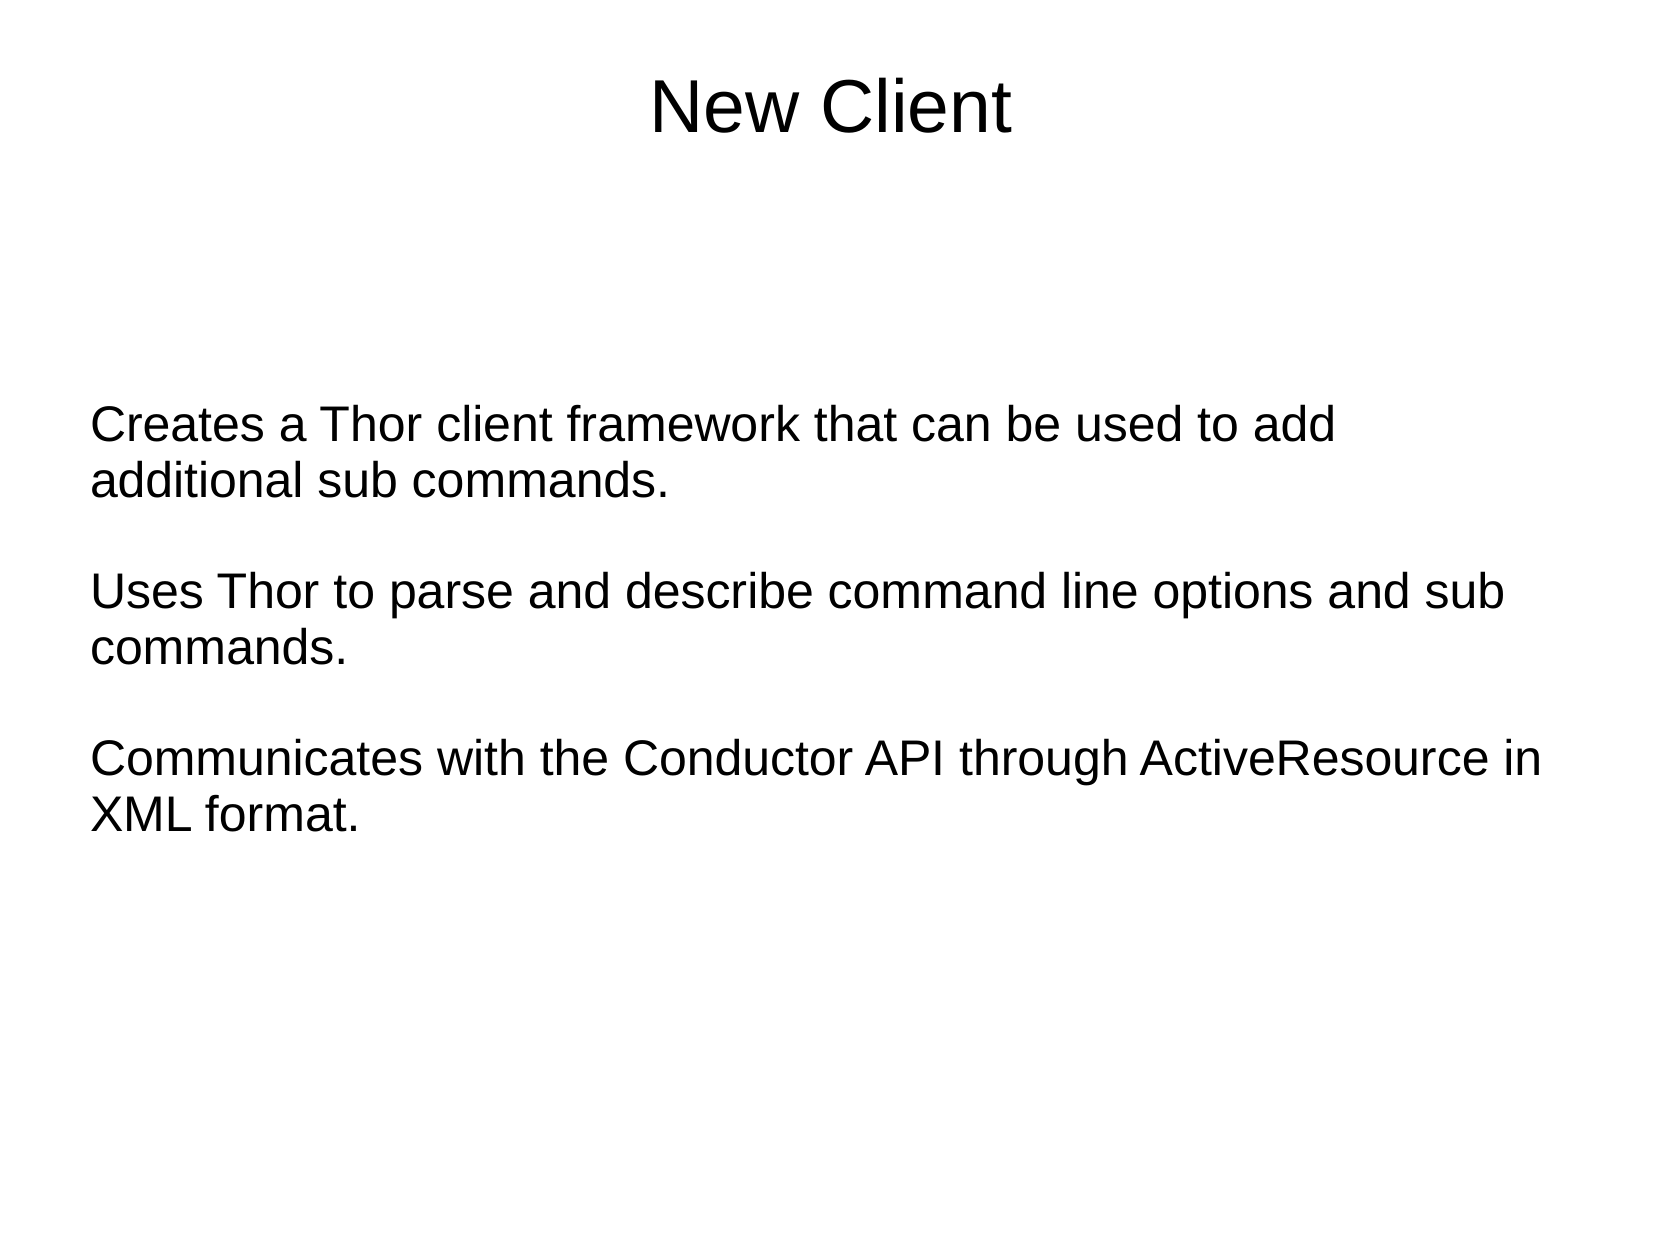

# New Client
Creates a Thor client framework that can be used to add additional sub commands.
Uses Thor to parse and describe command line options and sub commands.
Communicates with the Conductor API through ActiveResource in XML format.